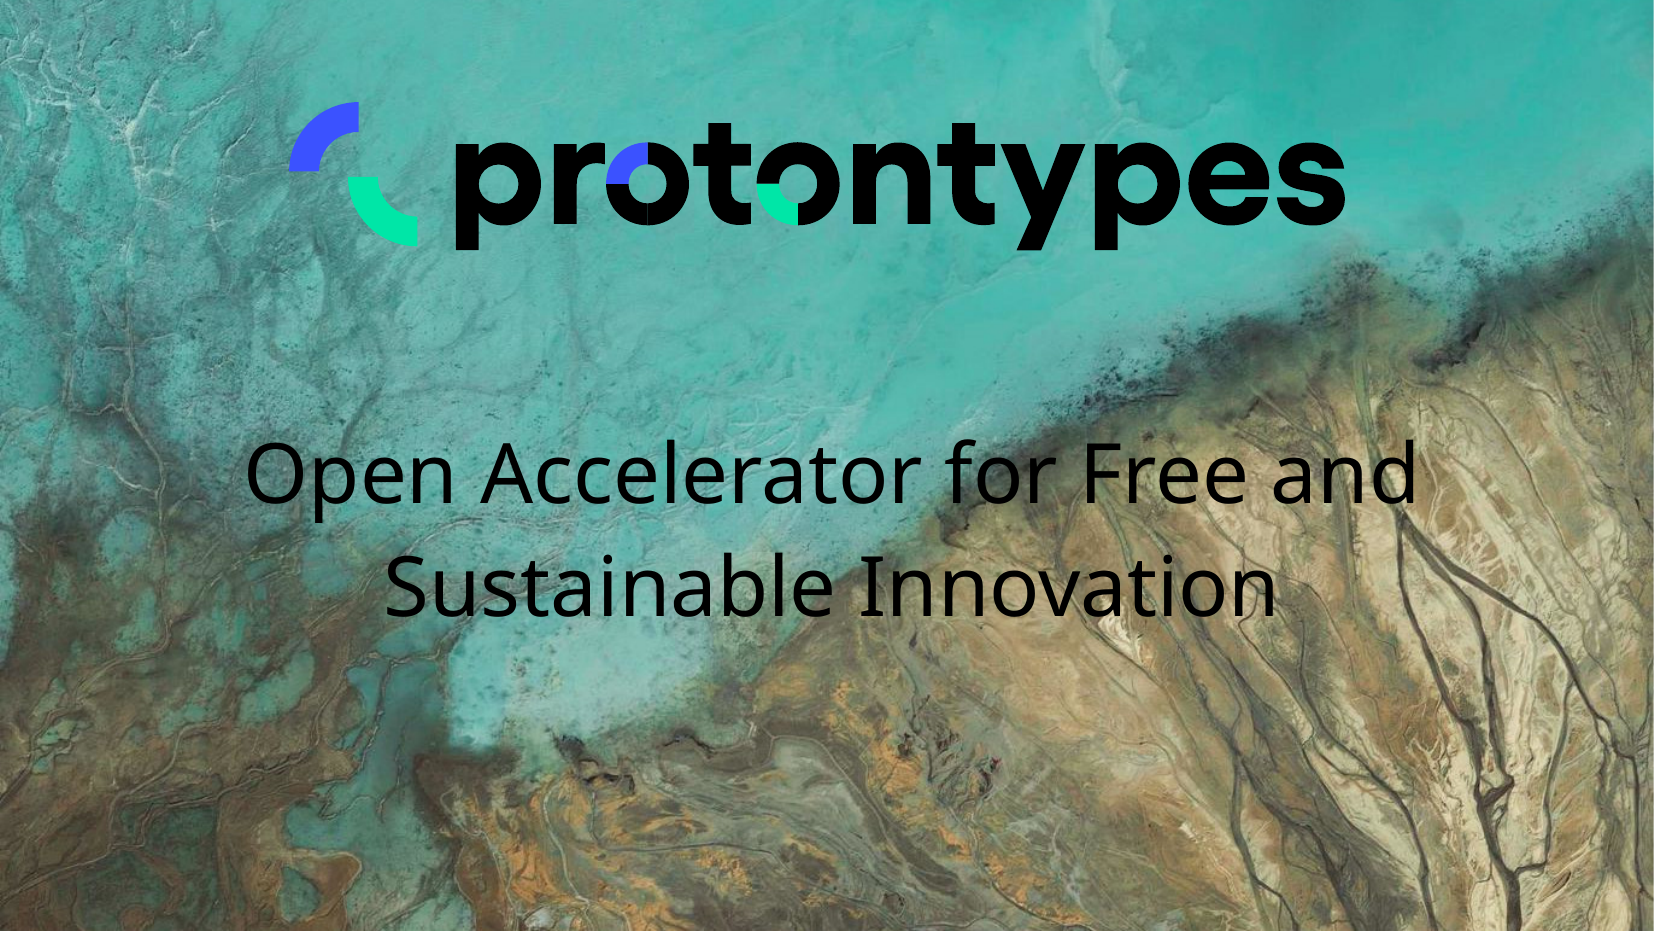

# Open Accelerator for Free and Sustainable Innovation